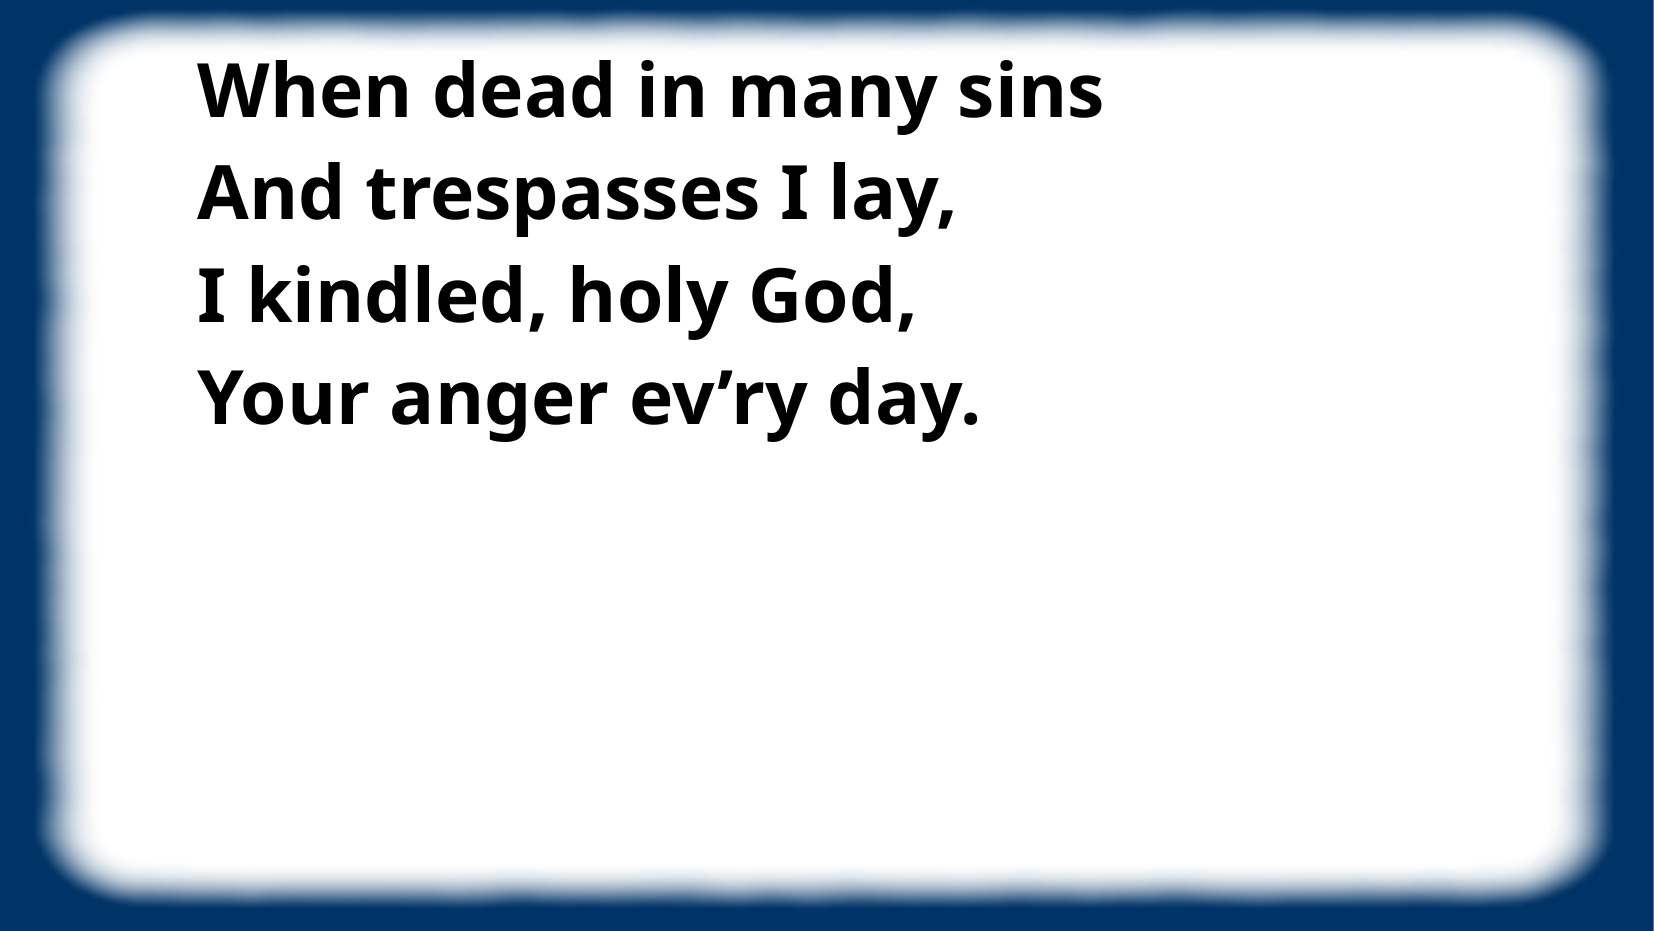

When dead in many sins
 And trespasses I lay,
 I kindled, holy God,
 Your anger ev’ry day.